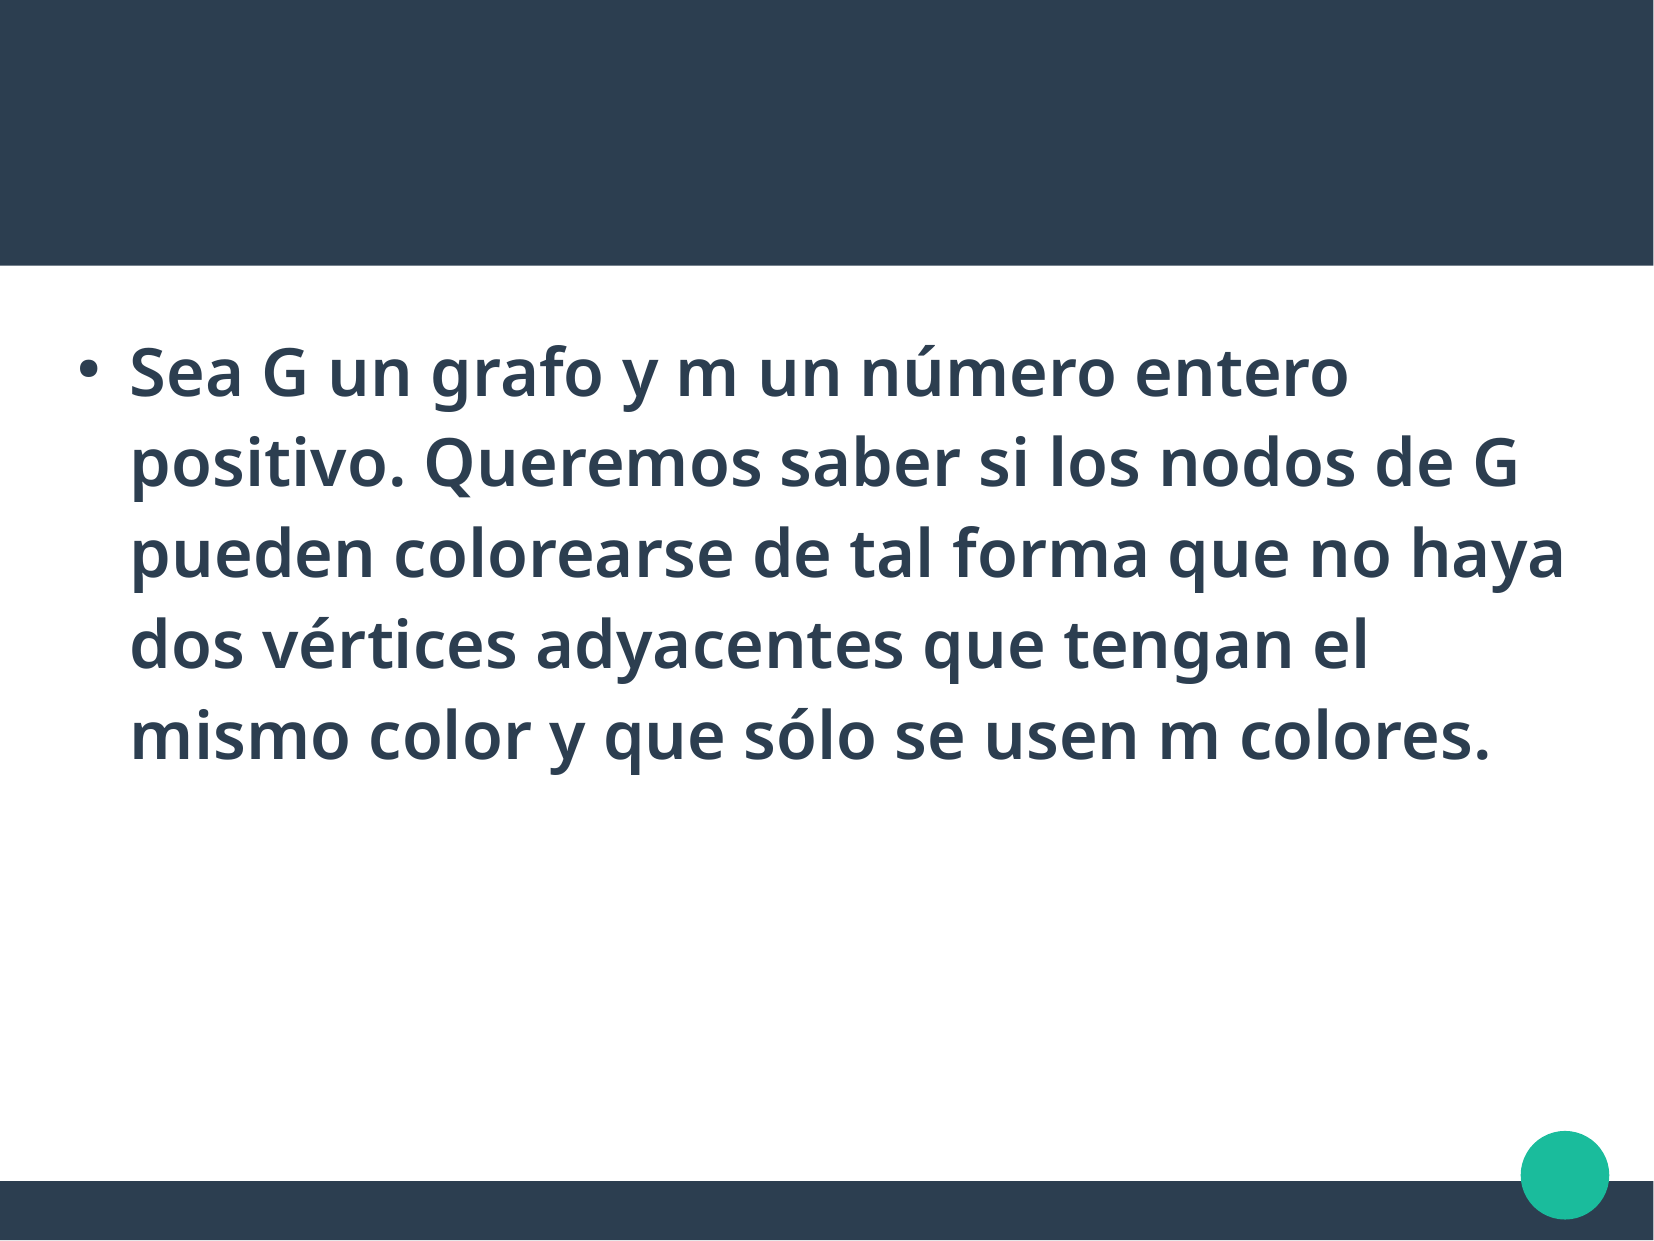

#
Sea G un grafo y m un número entero positivo. Queremos saber si los nodos de G pueden colorearse de tal forma que no haya dos vértices adyacentes que tengan el mismo color y que sólo se usen m colores.